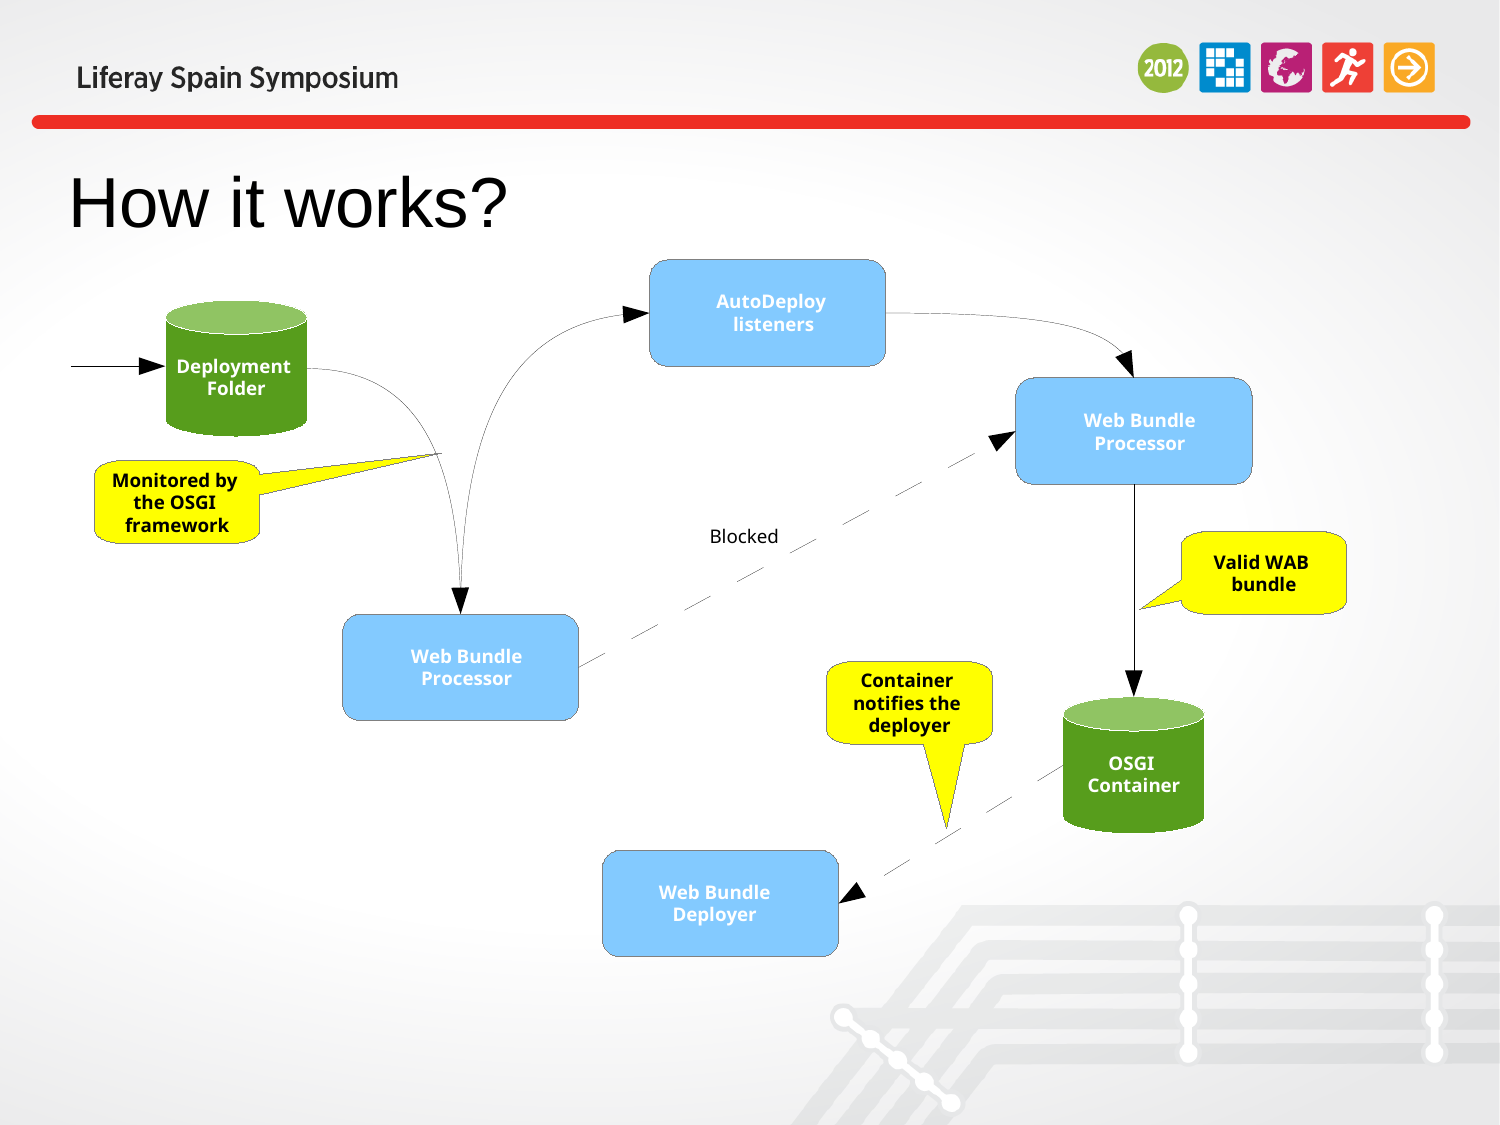

# How it works?
AutoDeploy
listeners
Deployment
Folder
Web Bundle Processor
Monitored by
the OSGI
framework
Blocked
Valid WAB
bundle
Web Bundle Processor
Container
notifies the
deployer
OSGI
Container
Web Bundle Deployer